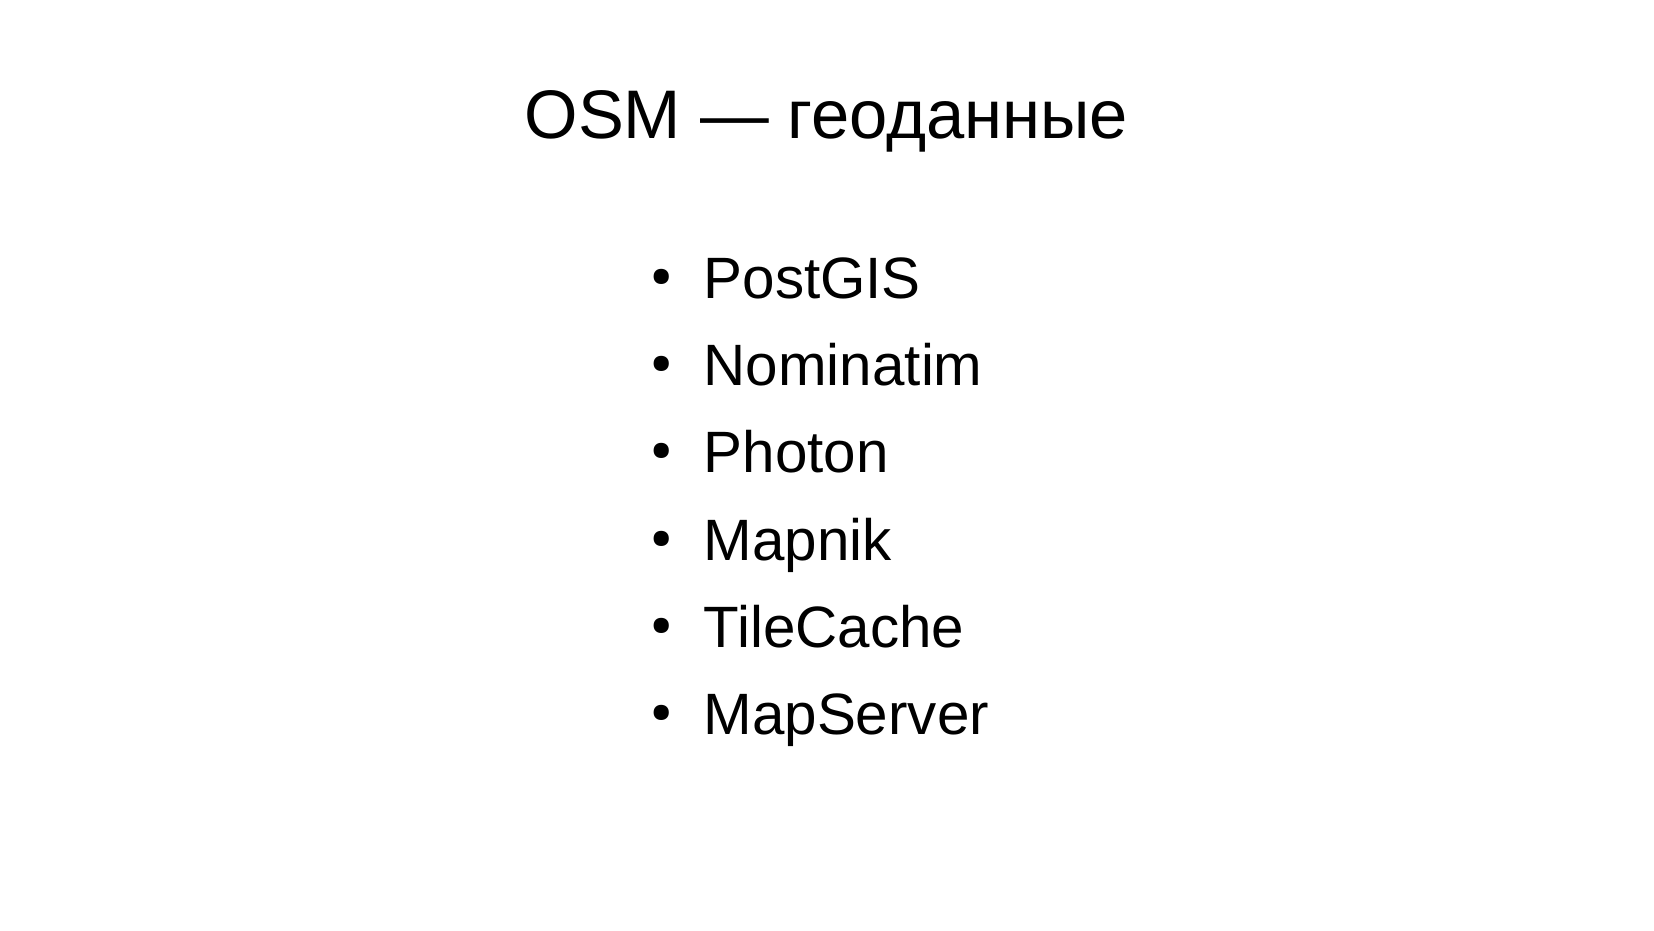

# OSM — геоданные
PostGIS
Nominatim
Photon
Mapnik
TileCache
MapServer